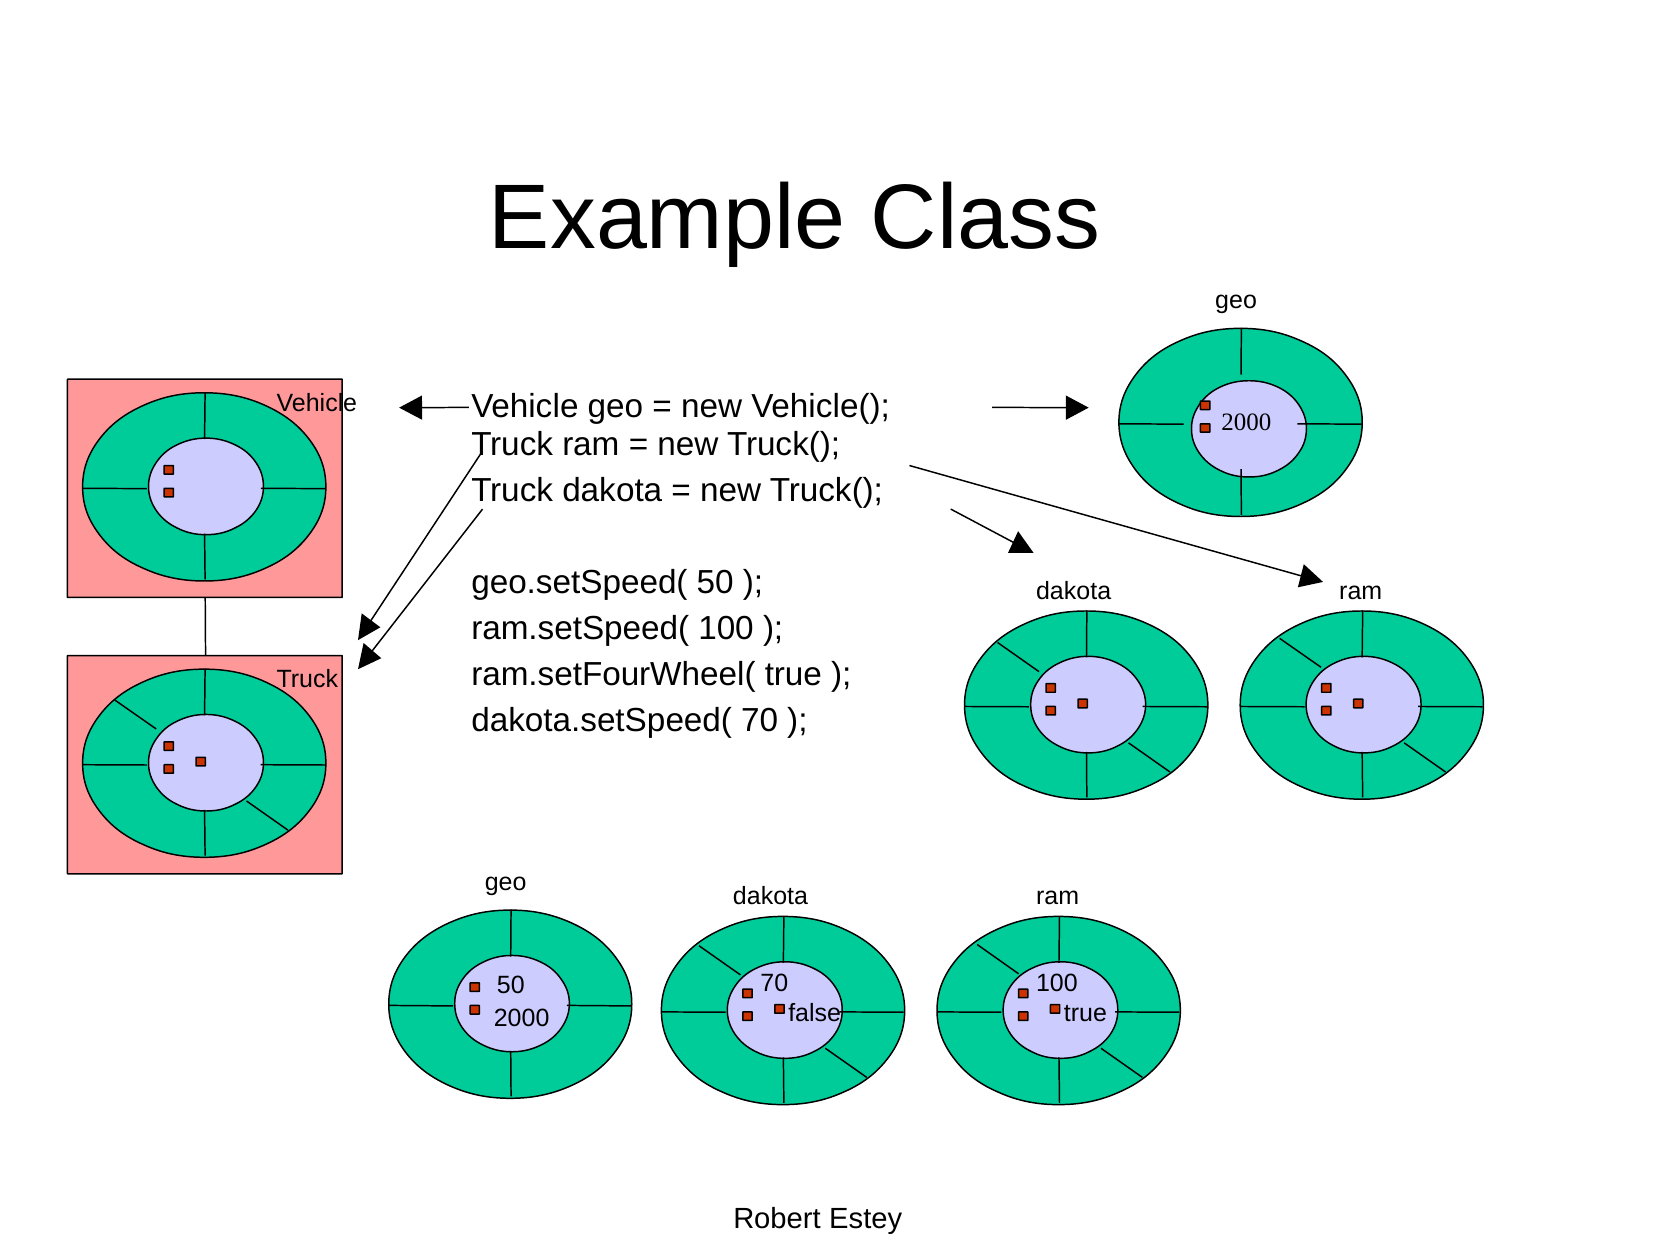

Example Class
geo
Vehicle geo = new Vehicle();
Vehicle
2000
Truck ram = new Truck();
Truck dakota = new Truck();
geo.setSpeed( 50 );
dakota
ram
ram.setSpeed( 100 );
ram.setFourWheel( true );
Truck
dakota.setSpeed( 70 );
geo
dakota
ram
70
100
50
 false
 true
 2000
Robert Estey
07 April 1999